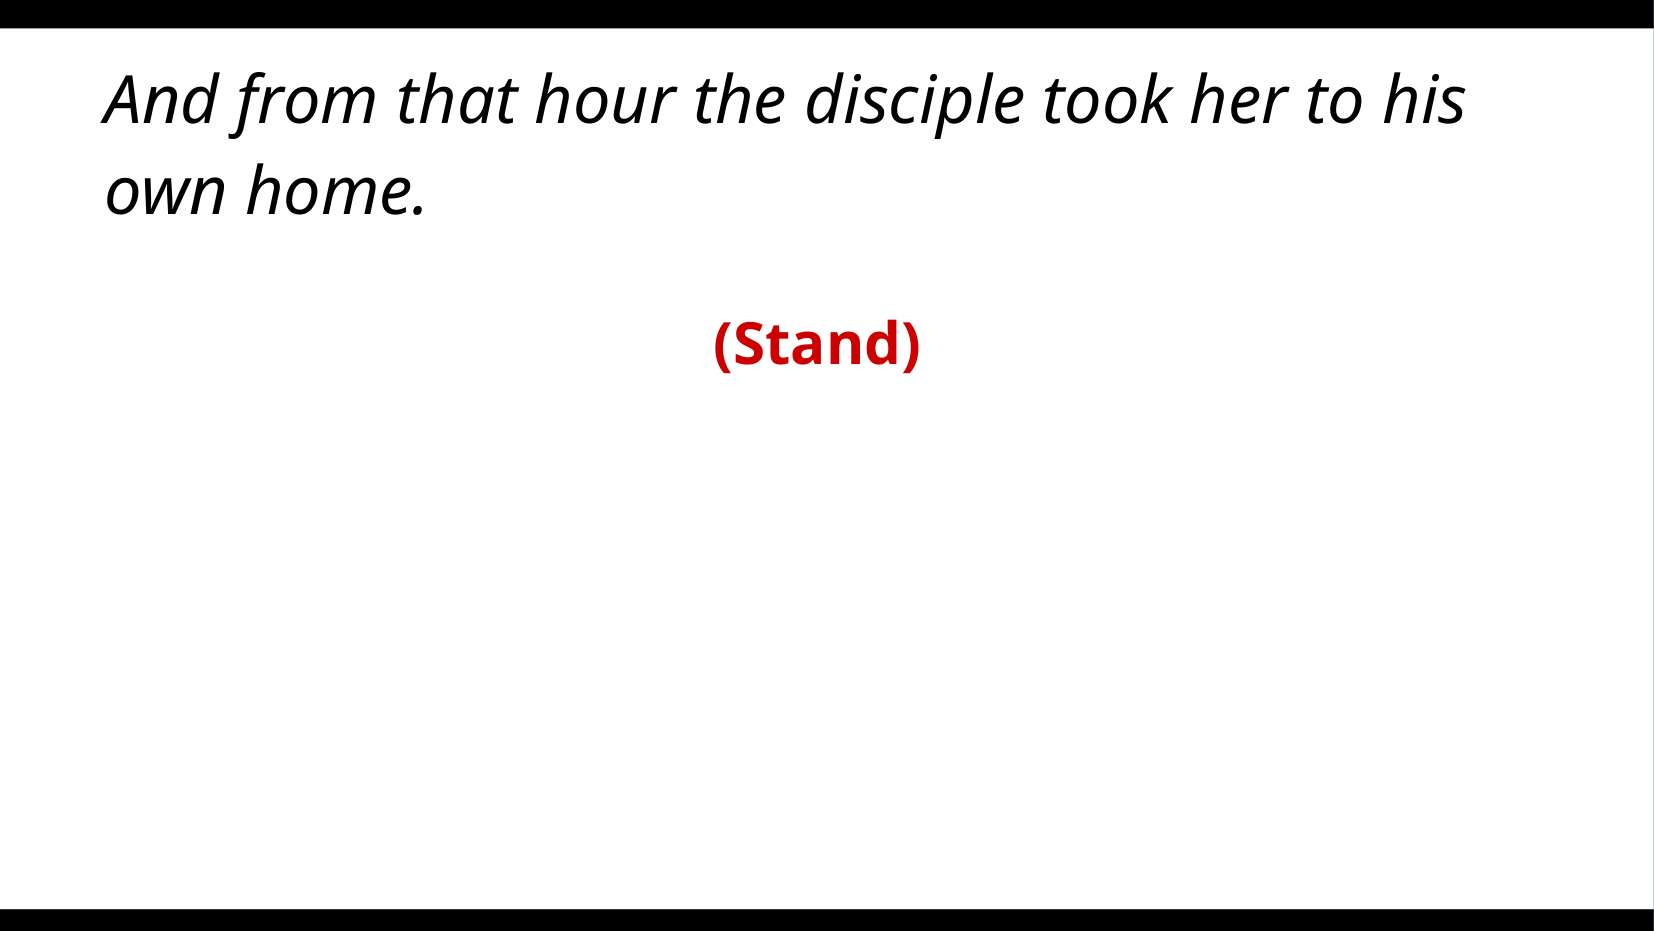

And from that hour the disciple took her to his own home.
(Stand)